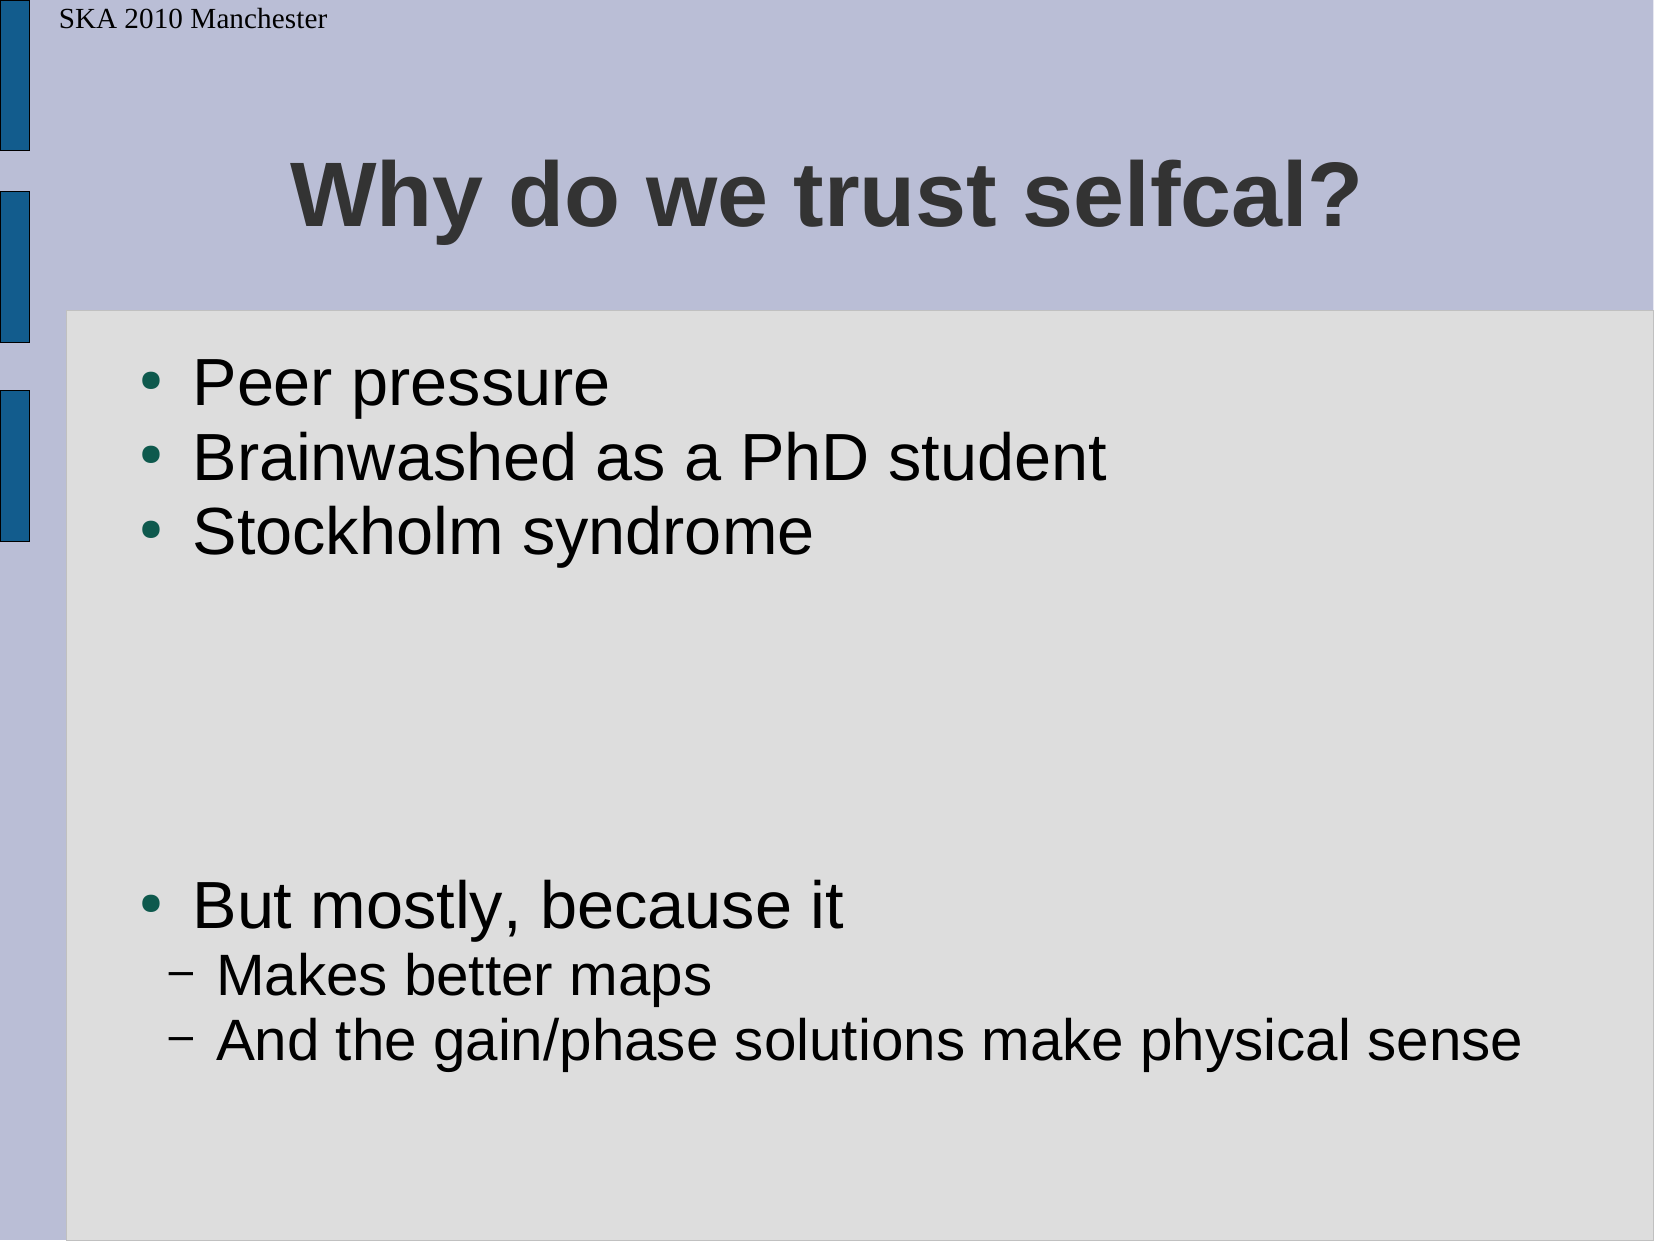

SKA 2010 Manchester
# Why do we trust selfcal?
Peer pressure
Brainwashed as a PhD student
Stockholm syndrome
But mostly, because it
Makes better maps
And the gain/phase solutions make physical sense